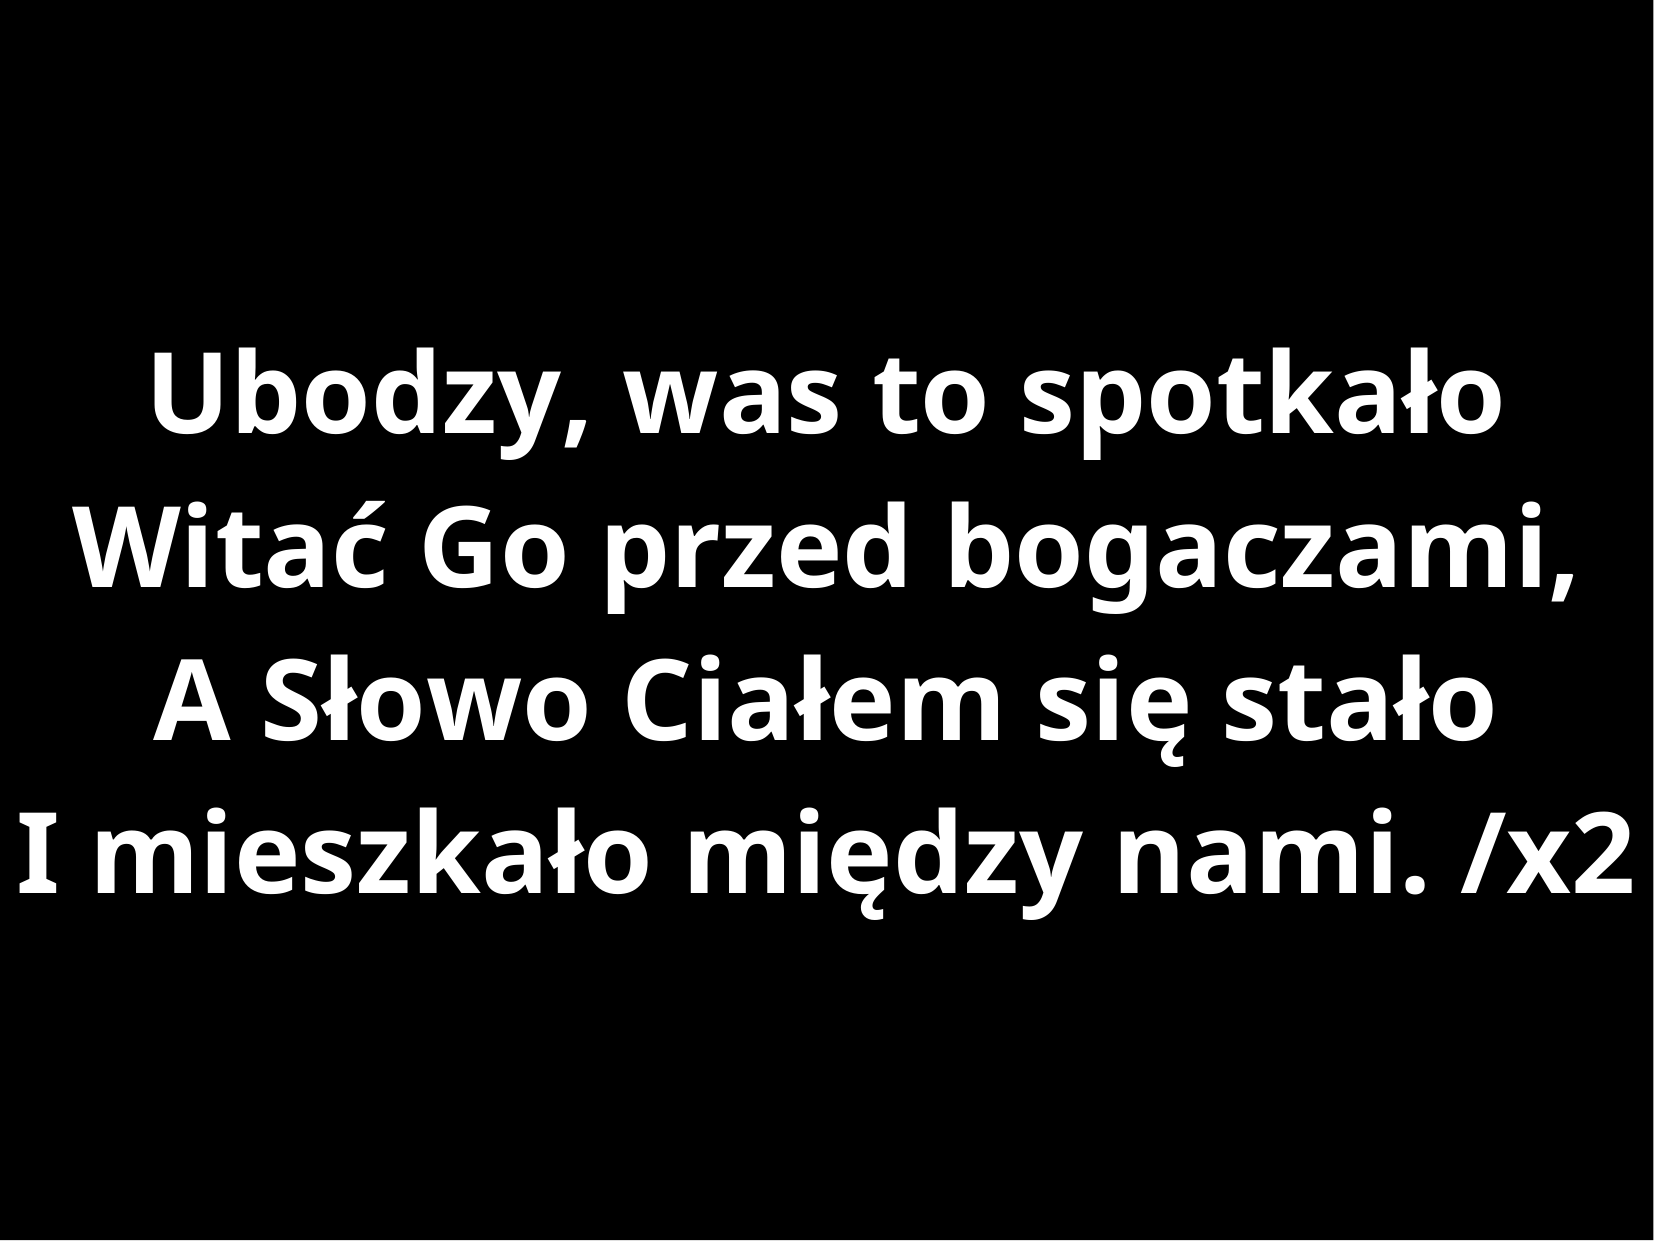

# Ubodzy, was to spotkało Witać Go przed bogaczami, A Słowo Ciałem się stało I mieszkało między nami. /x2